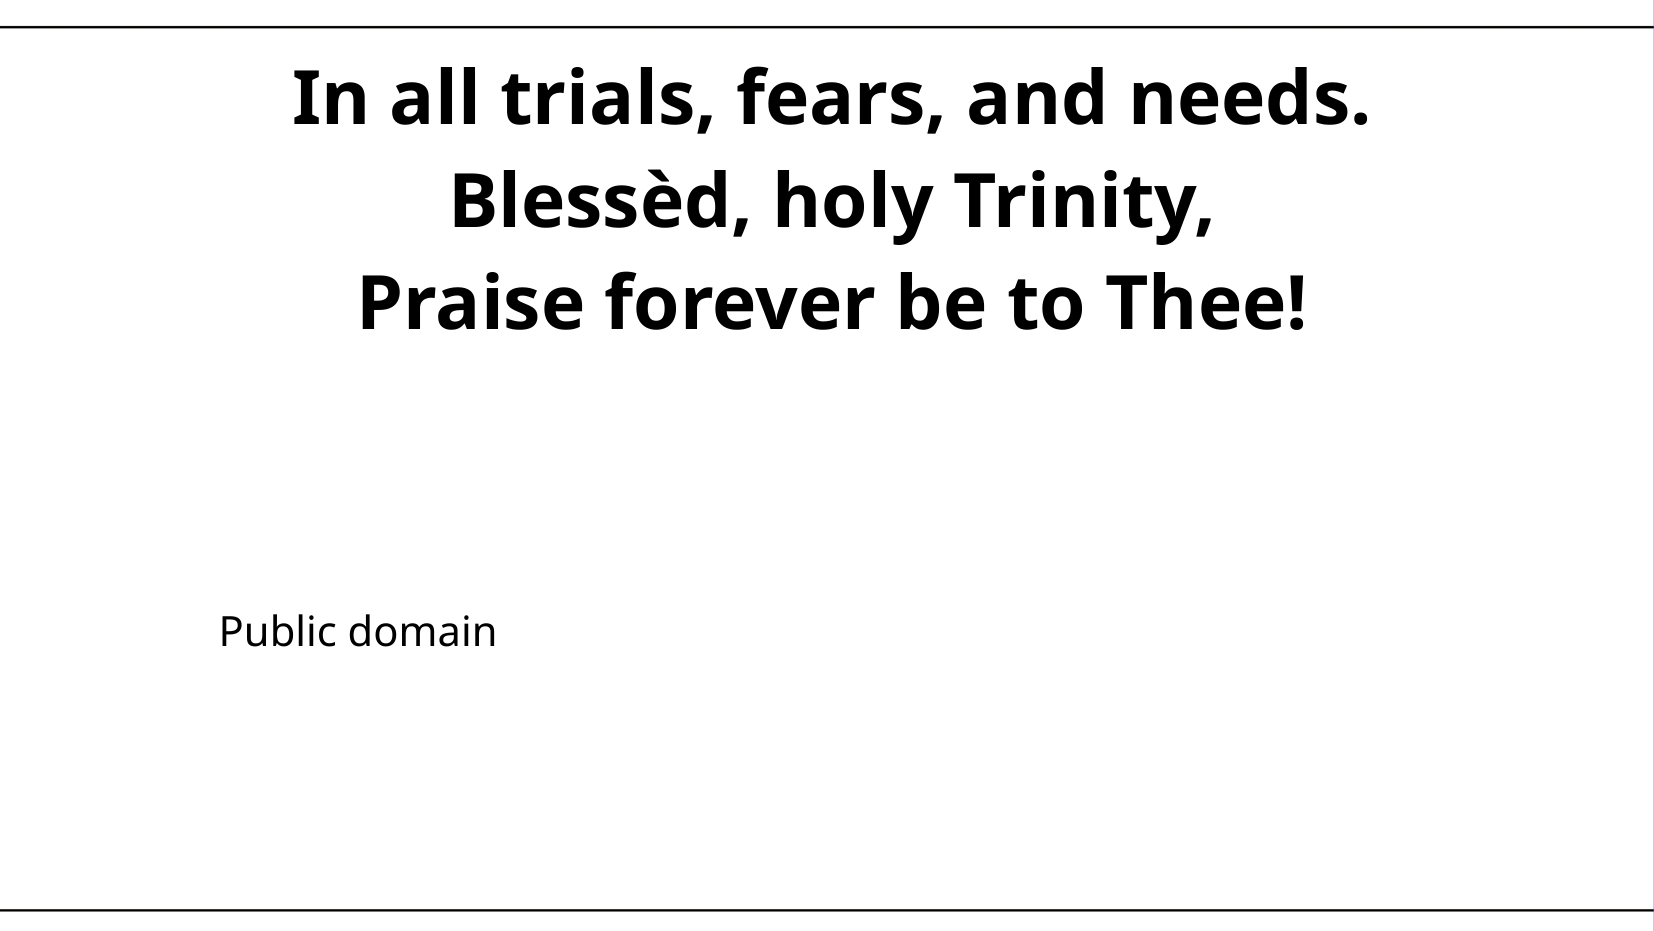

In all trials, fears, and needs.
Blessèd, holy Trinity,
Praise forever be to Thee!
 Public domain